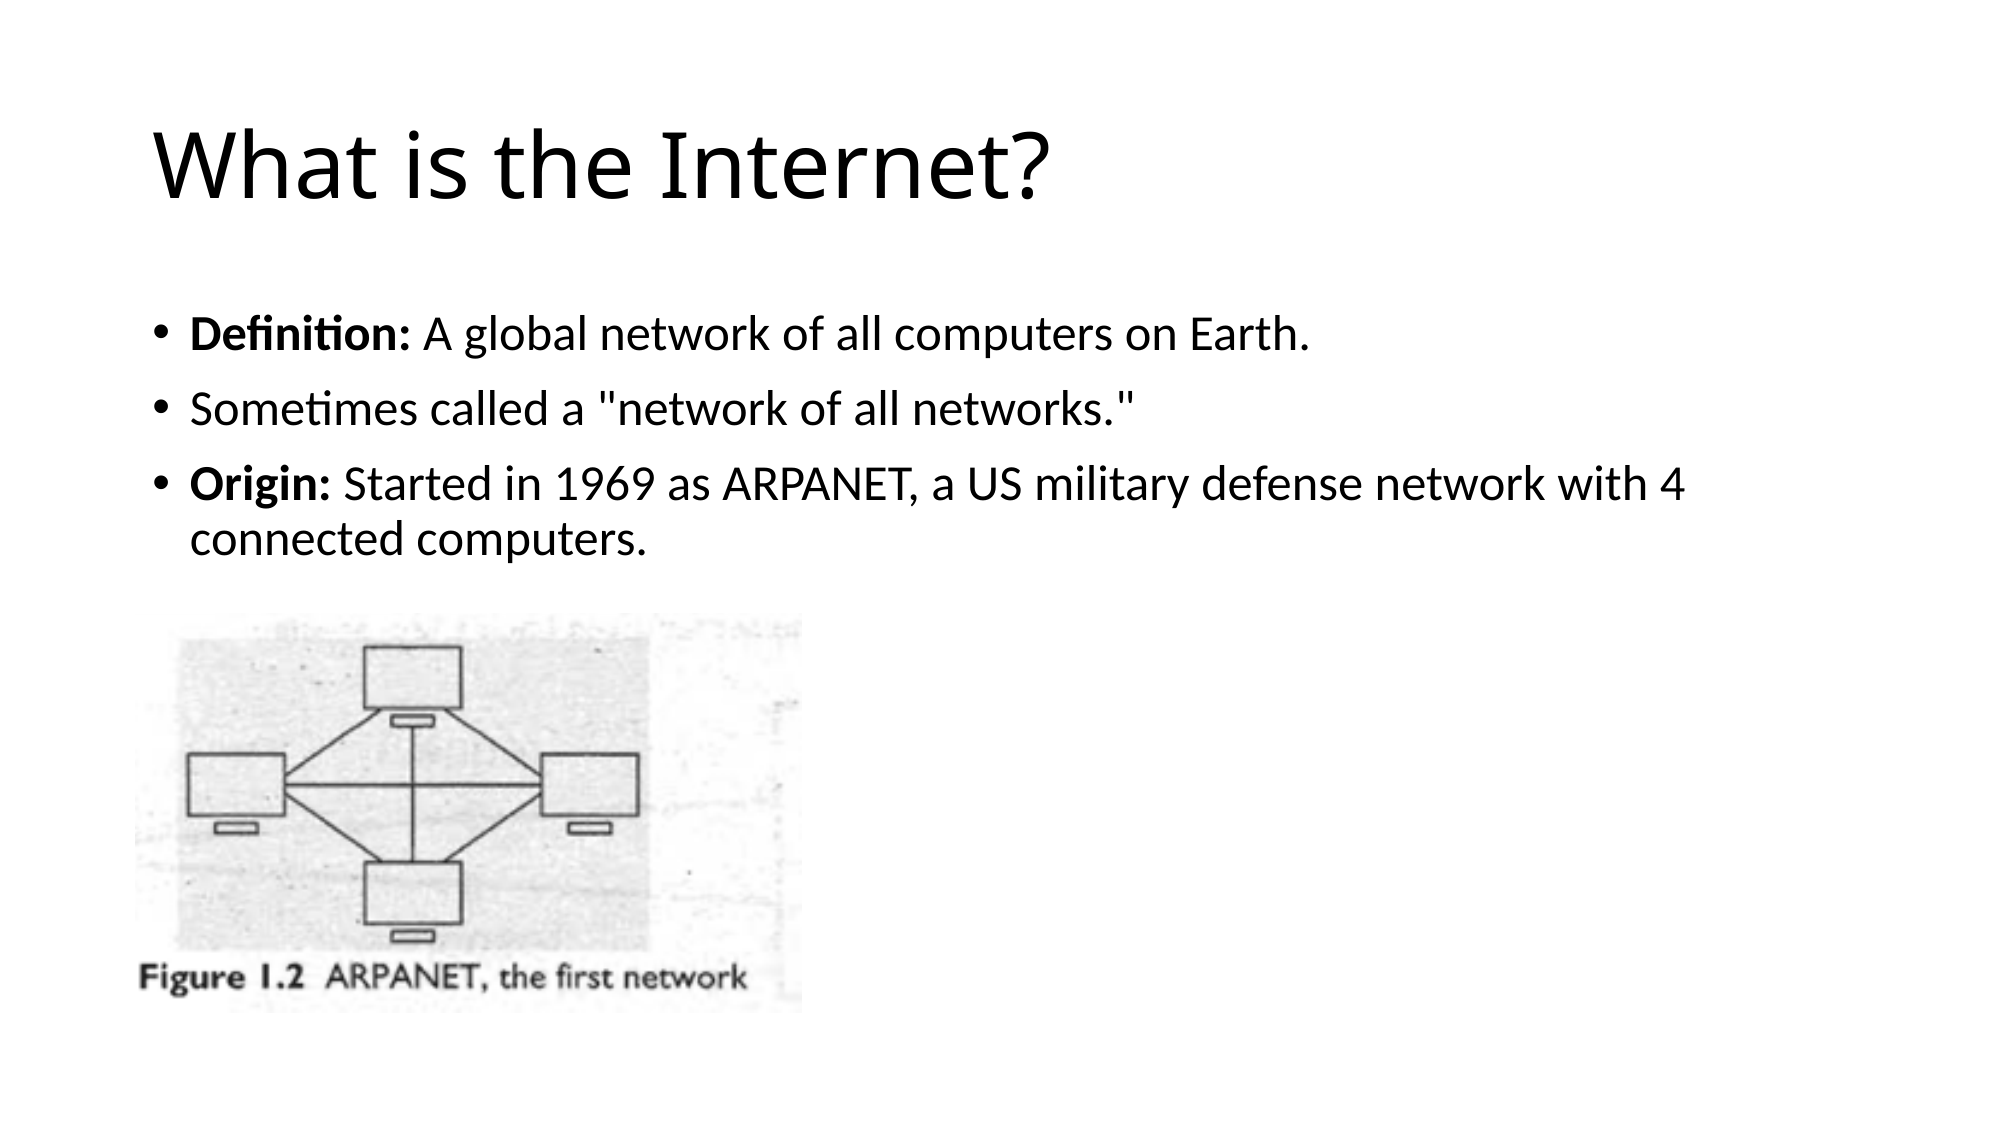

# What is the Internet?
Definition: A global network of all computers on Earth.
Sometimes called a "network of all networks."
Origin: Started in 1969 as ARPANET, a US military defense network with 4 connected computers.